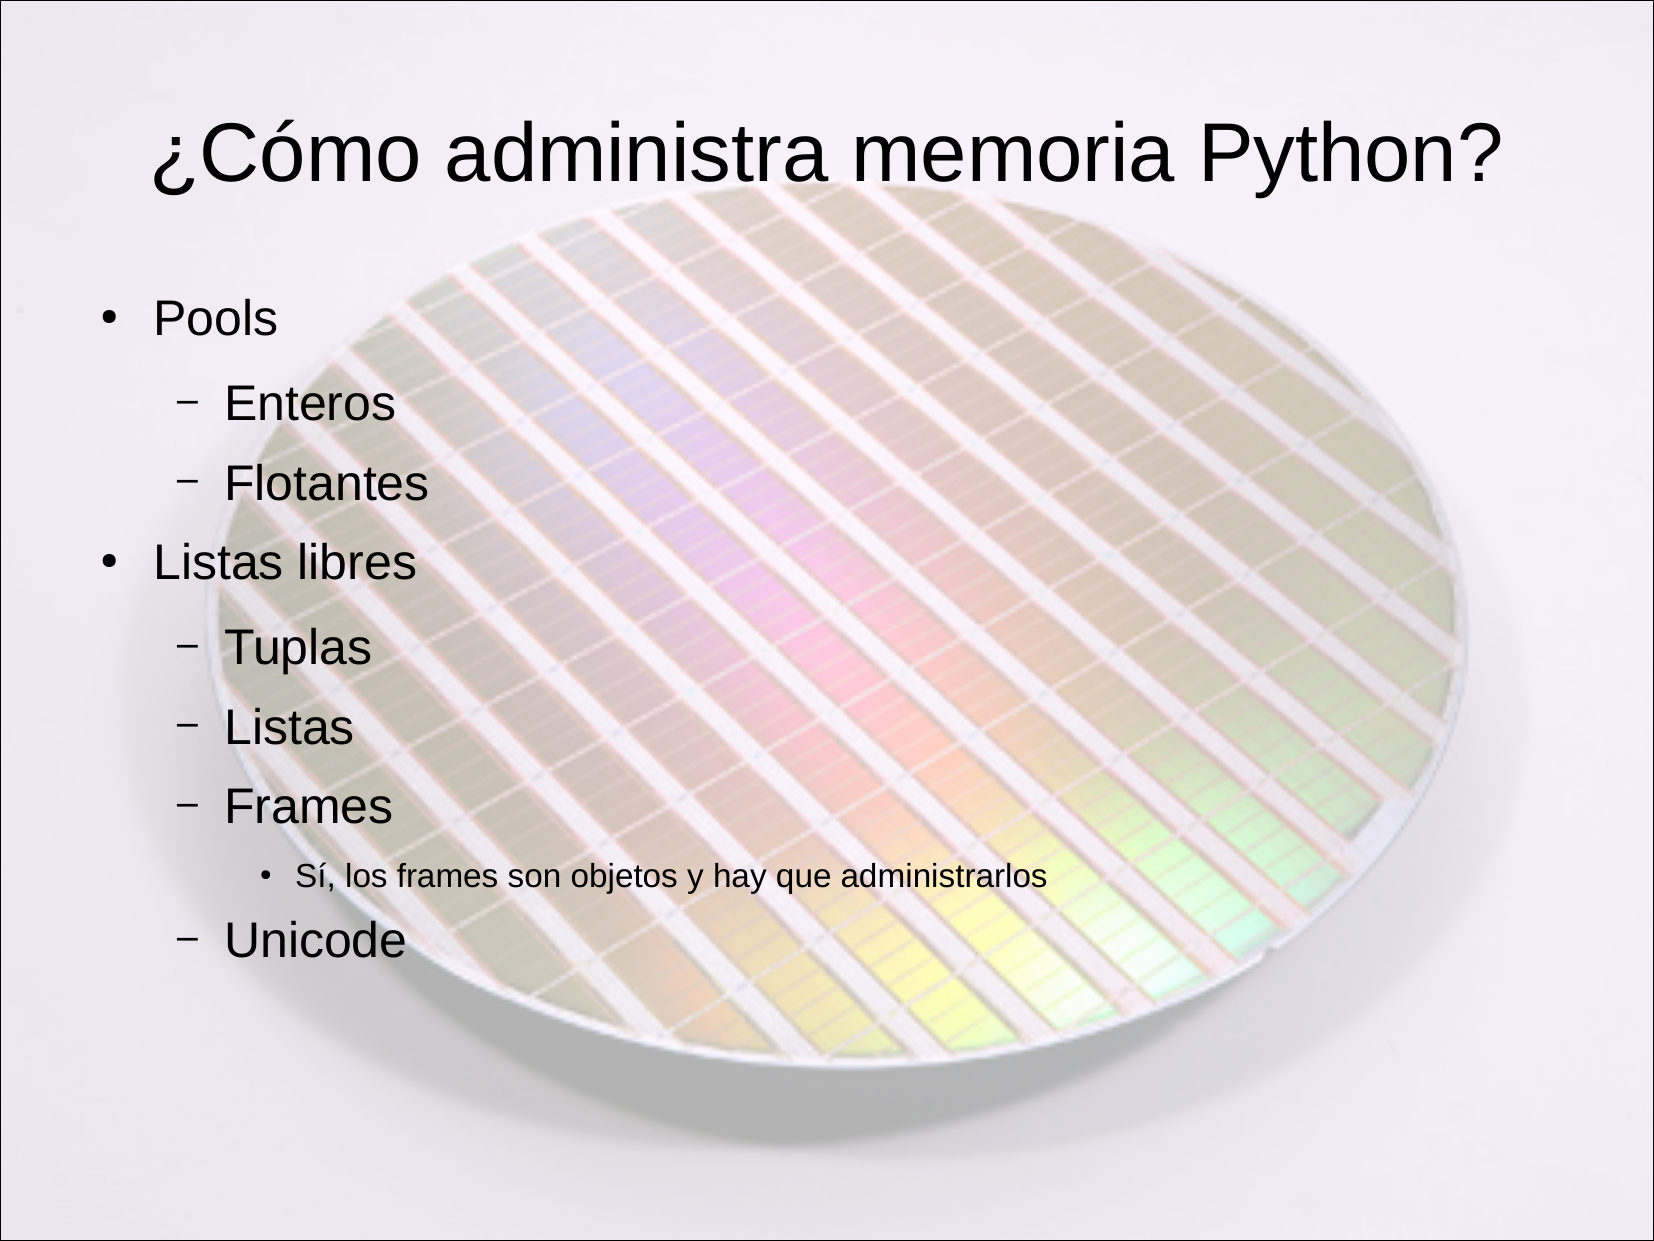

# ¿Cómo administra memoria Python?
Pools
Enteros
Flotantes
Listas libres
Tuplas
Listas
Frames
Sí, los frames son objetos y hay que administrarlos
Unicode